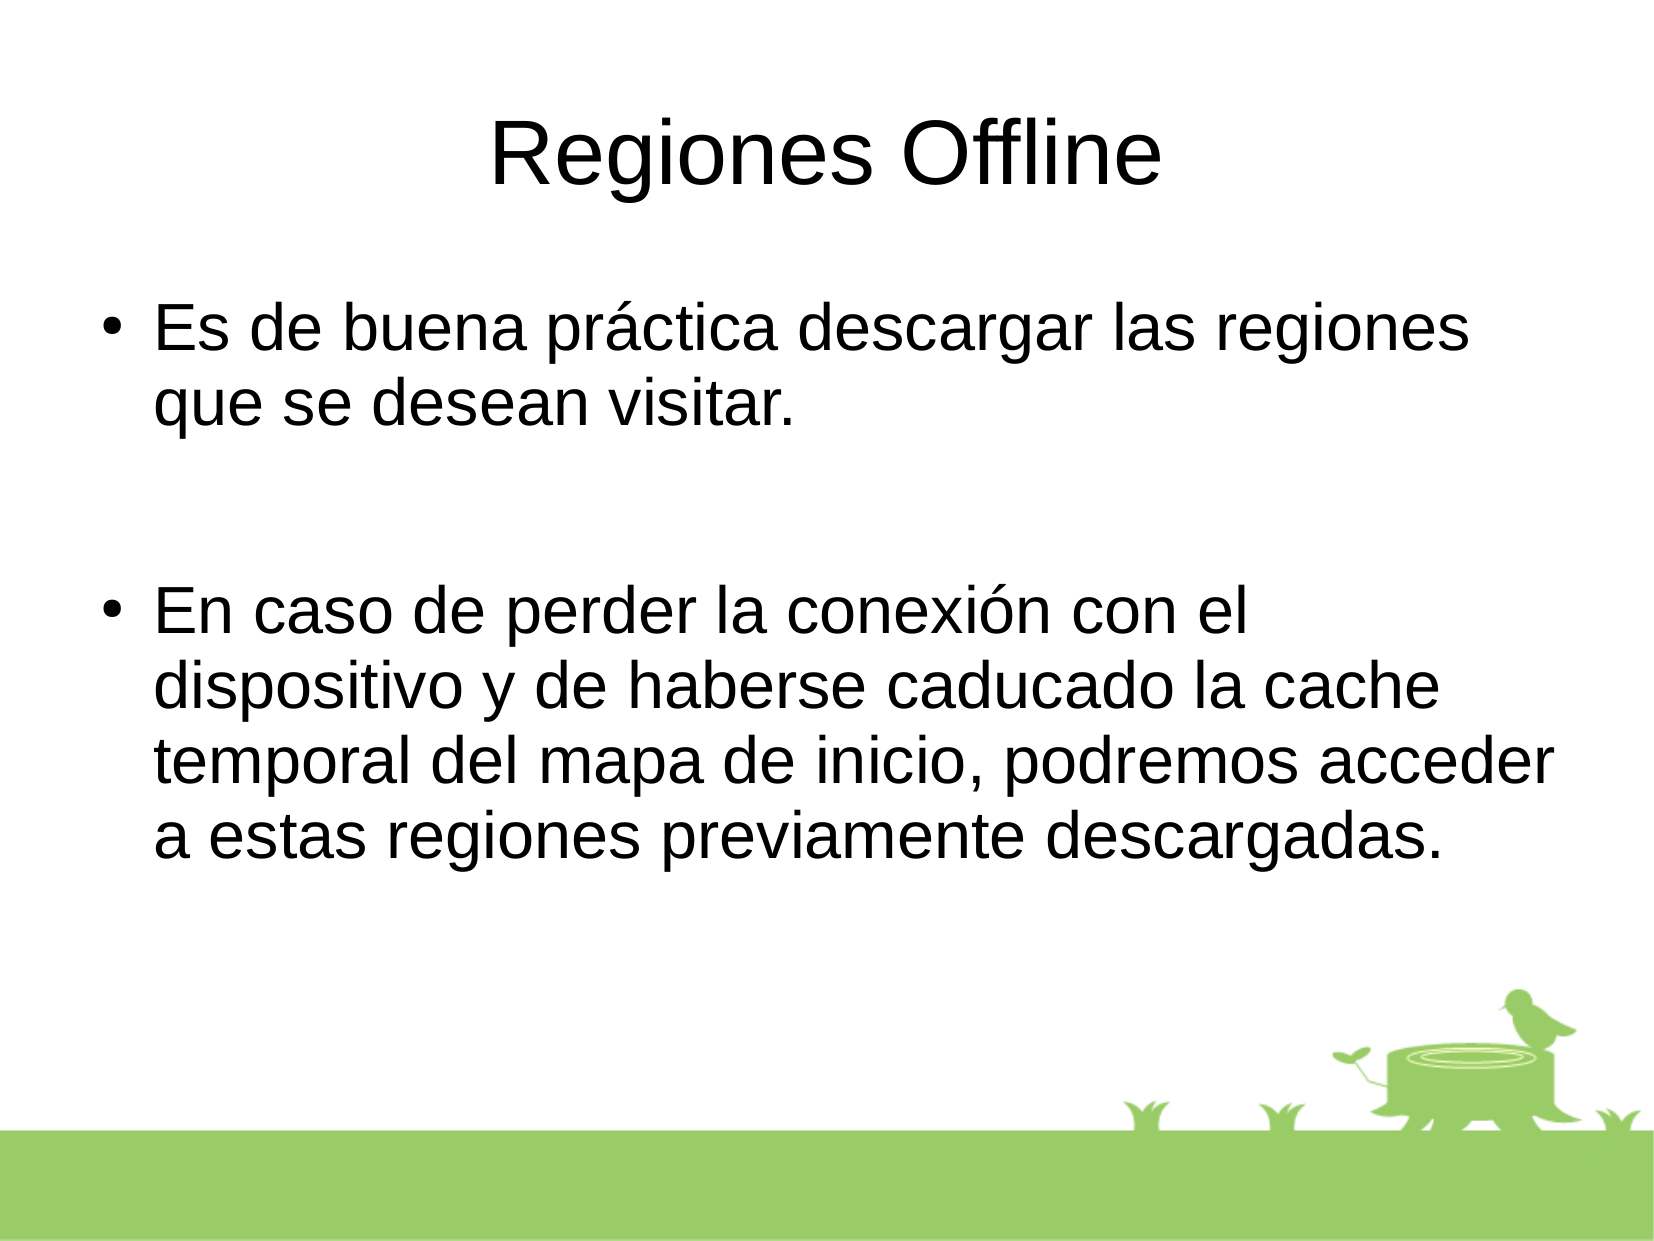

# Regiones Offline
Es de buena práctica descargar las regiones que se desean visitar.
En caso de perder la conexión con el dispositivo y de haberse caducado la cache temporal del mapa de inicio, podremos acceder a estas regiones previamente descargadas.